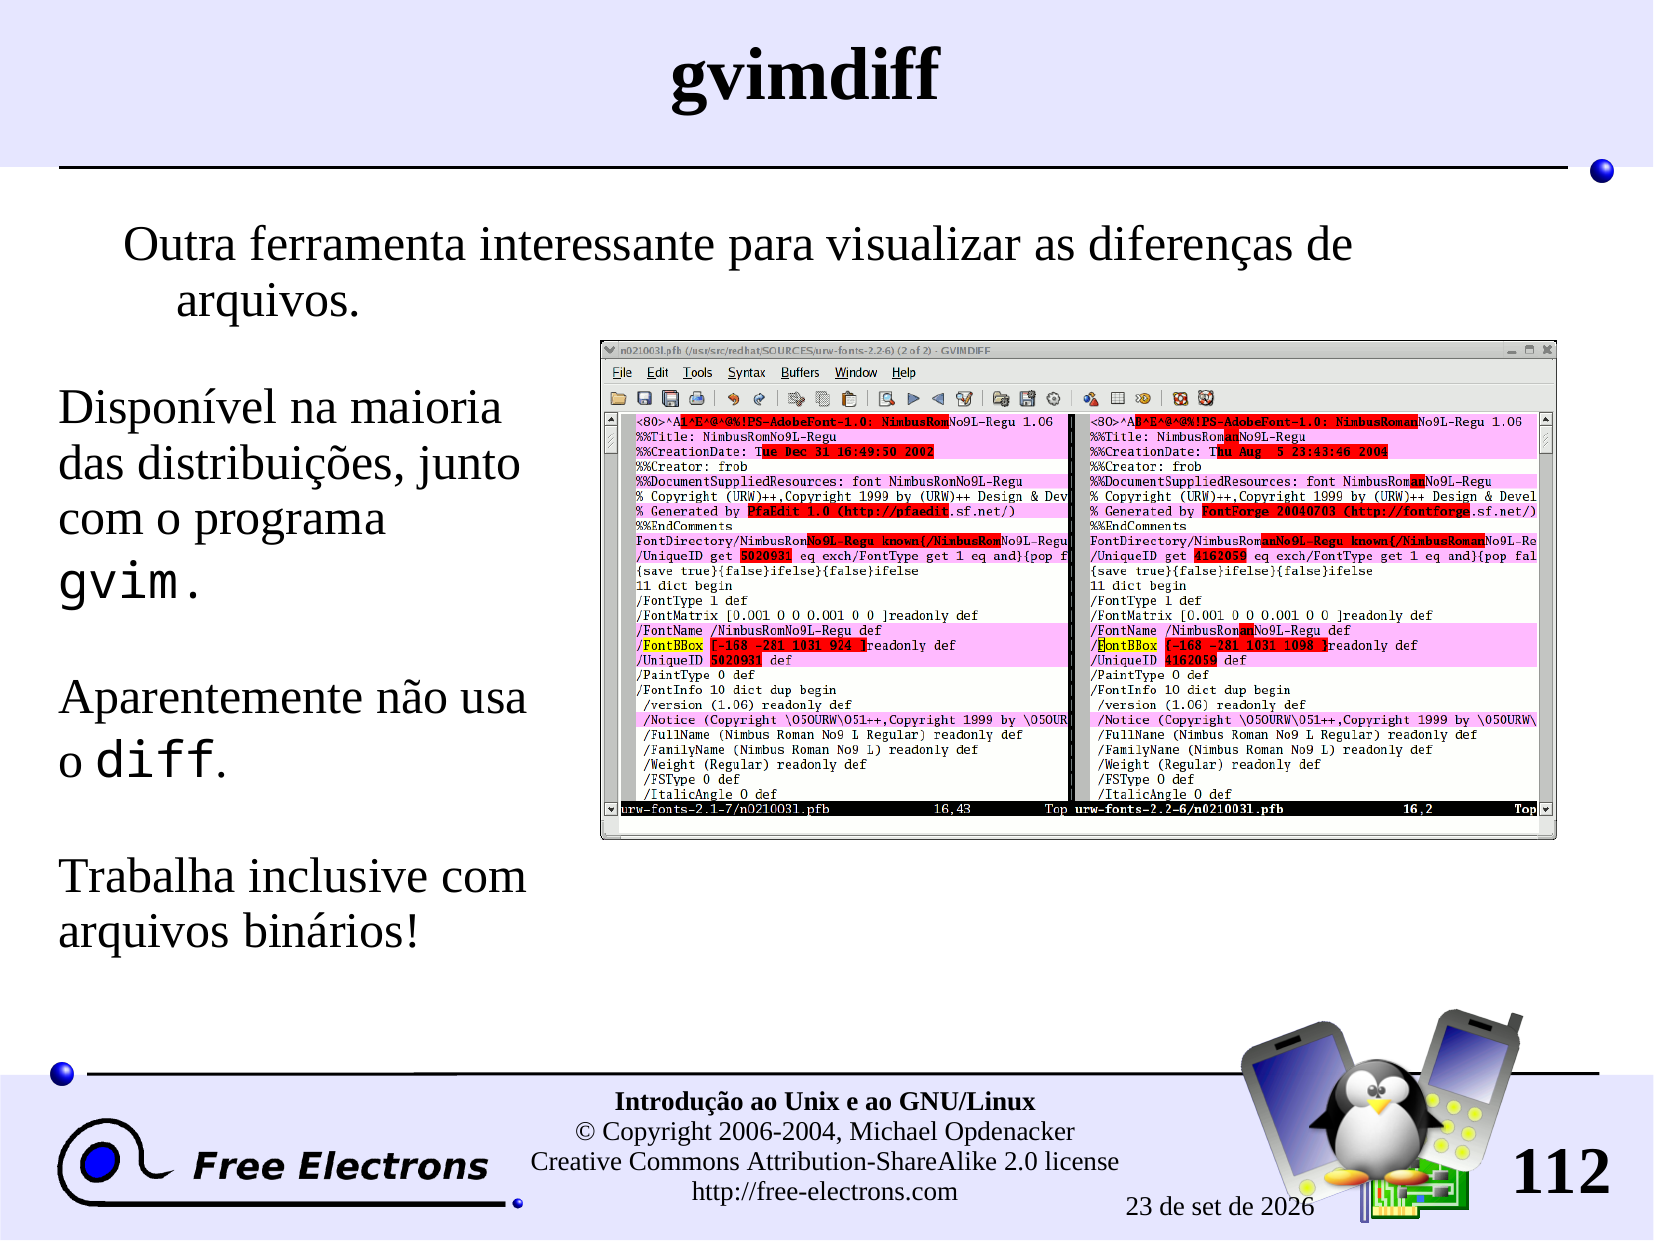

# gvimdiff
Outra ferramenta interessante para visualizar as diferenças de arquivos.
Disponível na maioria das distribuições, junto com o programa gvim.
Aparentemente não usa o diff.
Trabalha inclusive com arquivos binários!